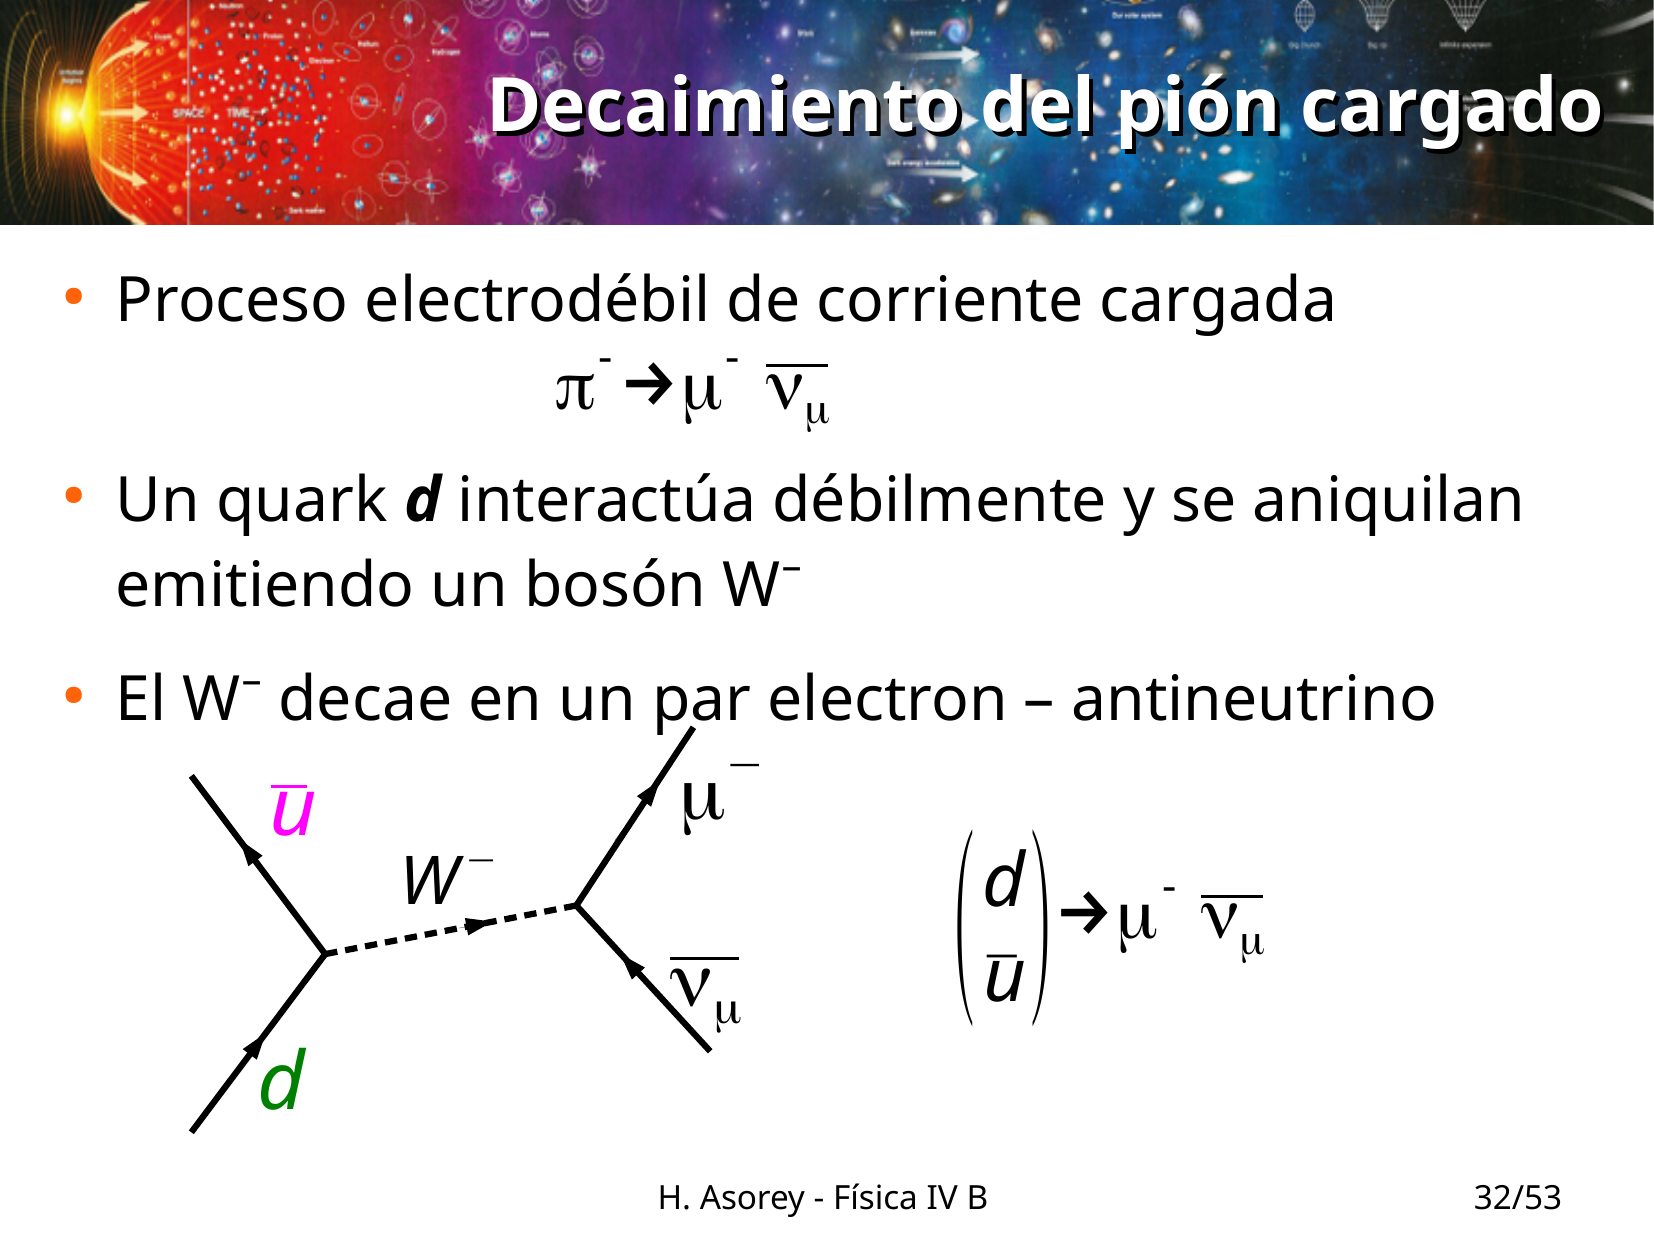

# Decaimiento del pión cargado
Proceso electrodébil de corriente cargada
Un quark d interactúa débilmente y se aniquilan emitiendo un bosón W⁻
El W⁻ decae en un par electron – antineutrino
H. Asorey - Física IV B
32